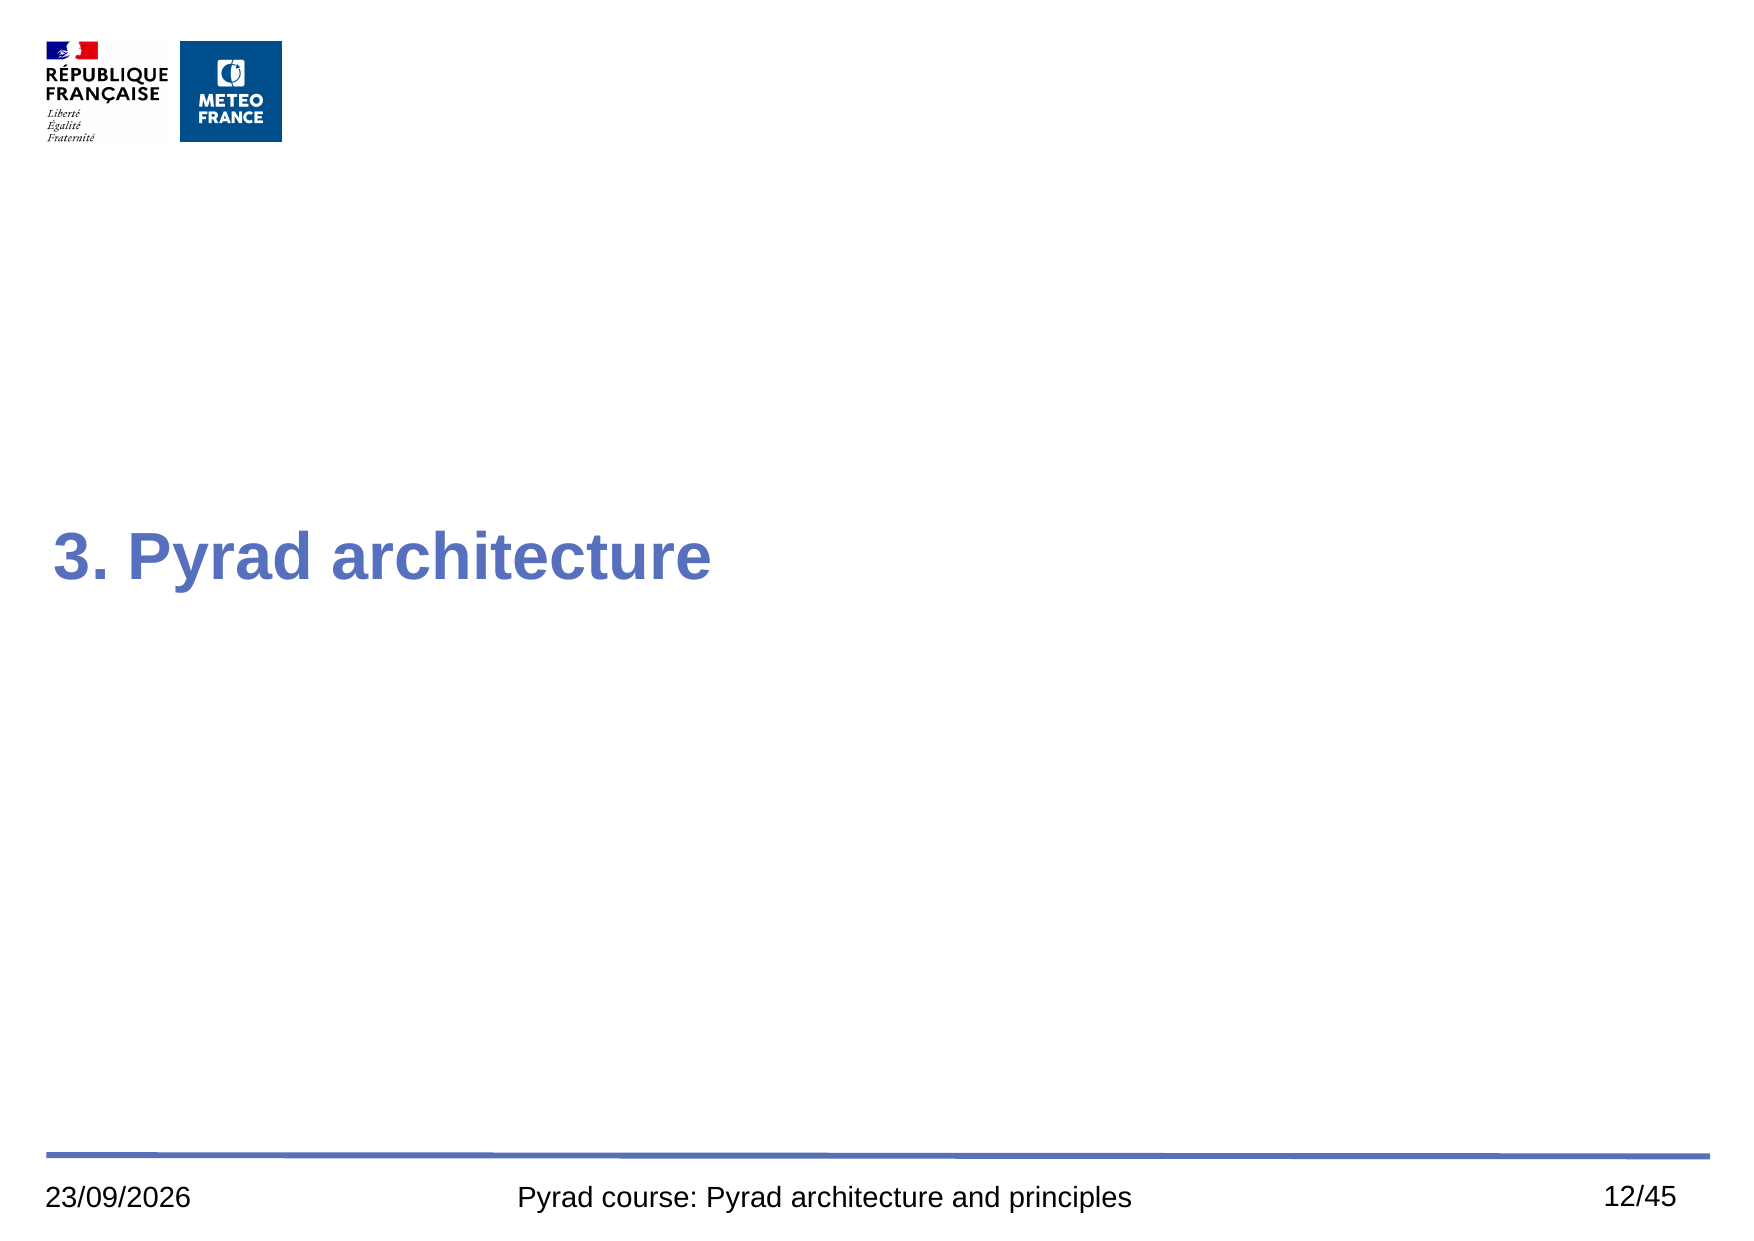

# 3. Pyrad architecture
12
Pyrad course: Pyrad architecture and principles